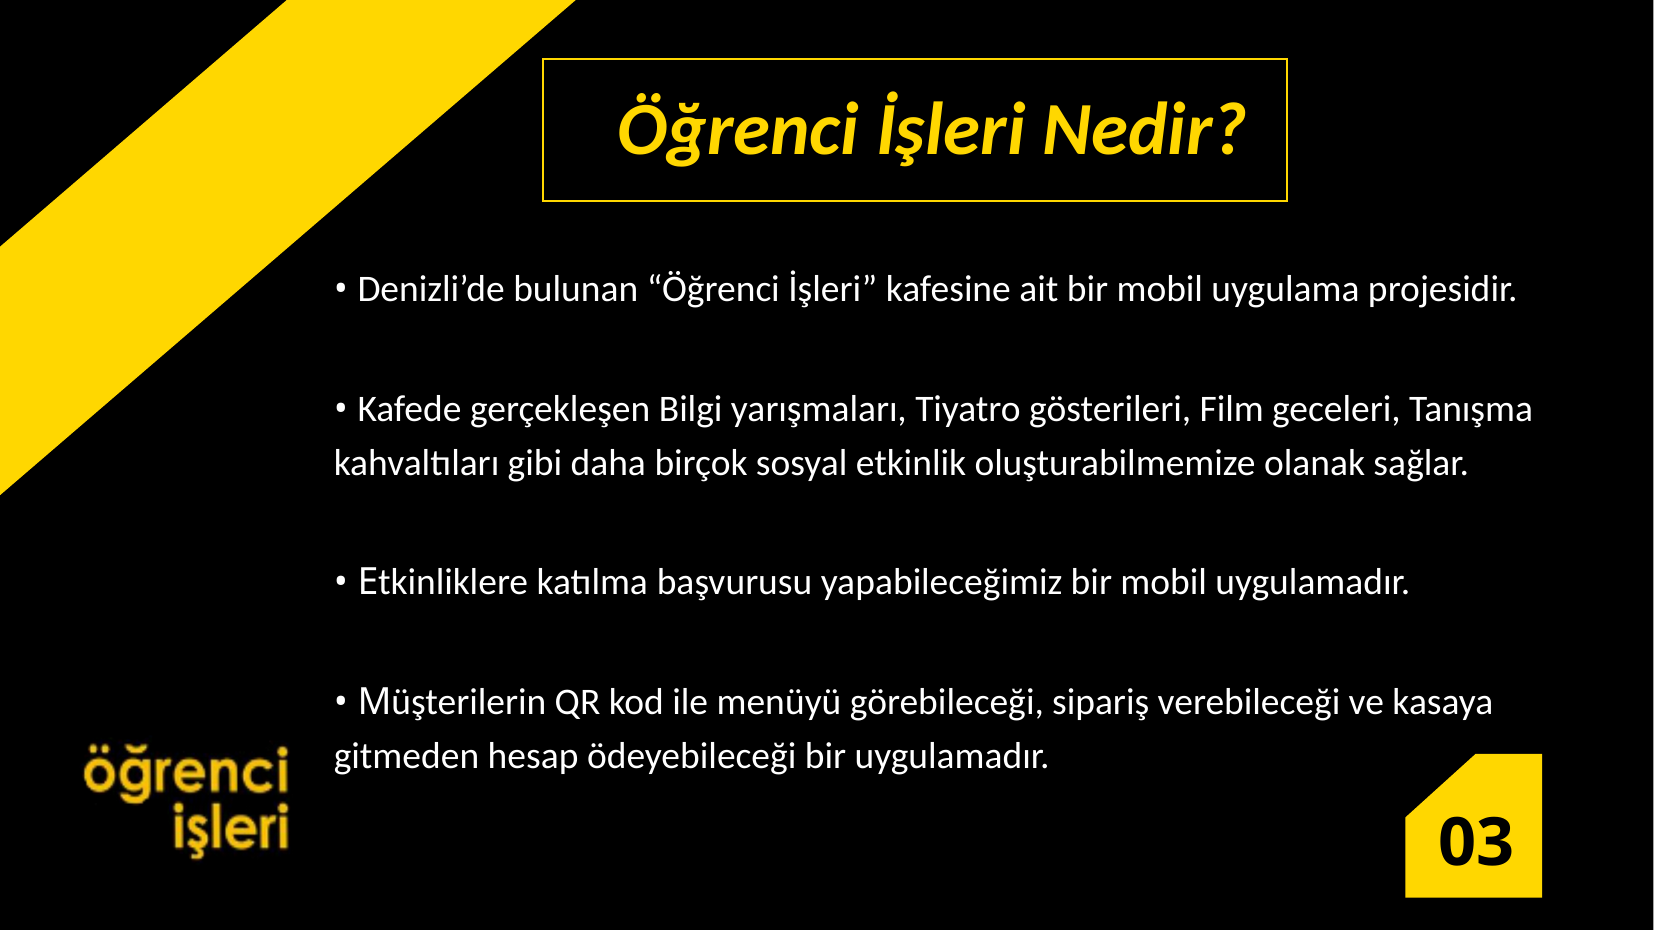

Öğrenci İşleri Nedir?
• Denizli’de bulunan “Öğrenci İşleri” kafesine ait bir mobil uygulama projesidir.
• Kafede gerçekleşen Bilgi yarışmaları, Tiyatro gösterileri, Film geceleri, Tanışma kahvaltıları gibi daha birçok sosyal etkinlik oluşturabilmemize olanak sağlar.
• Etkinliklere katılma başvurusu yapabileceğimiz bir mobil uygulamadır.
• Müşterilerin QR kod ile menüyü görebileceği, sipariş verebileceği ve kasaya gitmeden hesap ödeyebileceği bir uygulamadır.
03